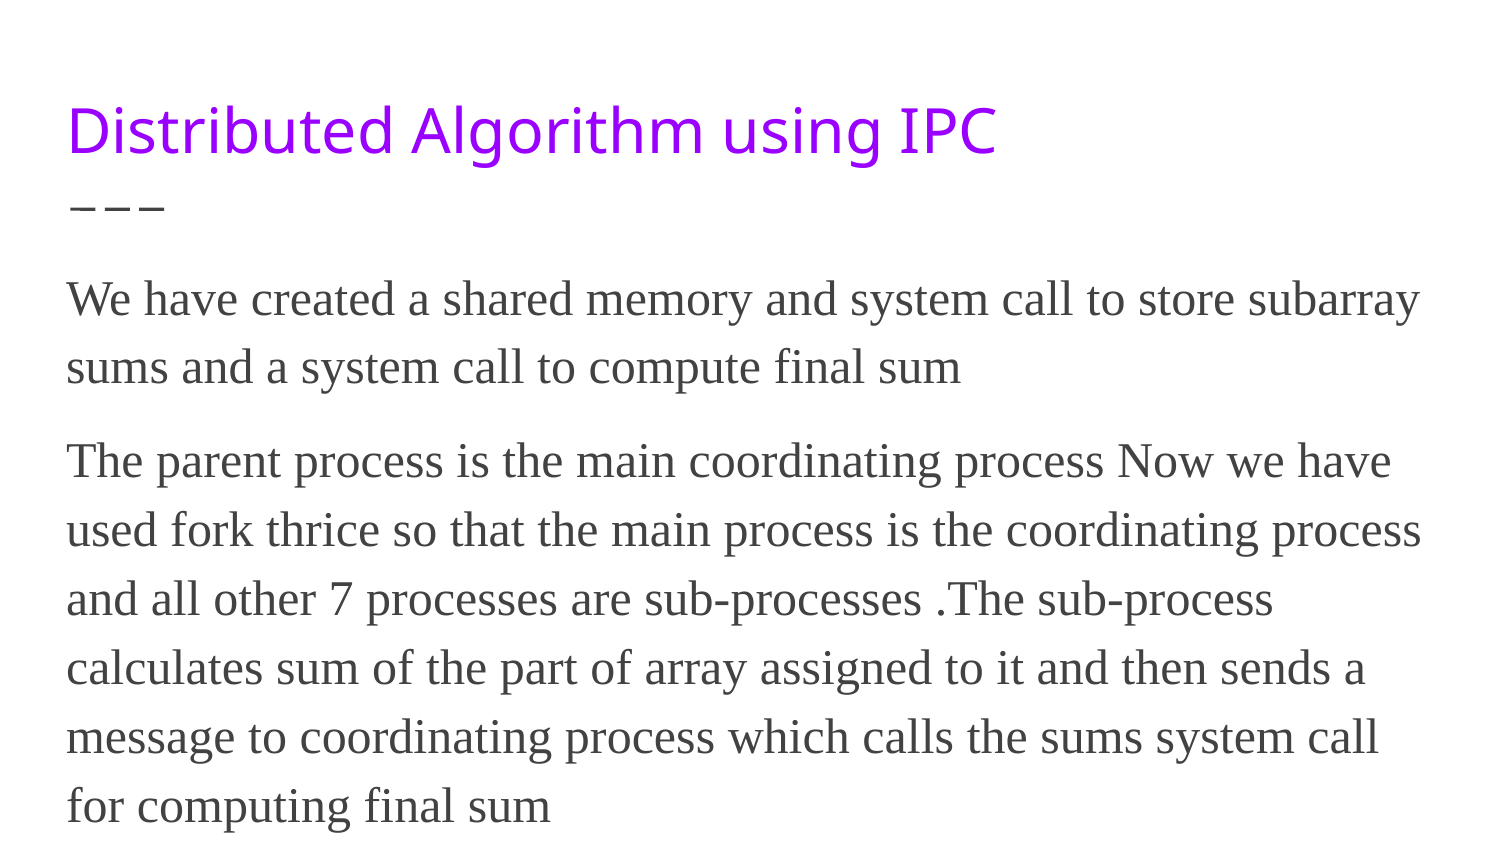

# Distributed Algorithm using IPC
We have created a shared memory and system call to store subarray sums and a system call to compute final sum
The parent process is the main coordinating process Now we have used fork thrice so that the main process is the coordinating process and all other 7 processes are sub-processes .The sub-process calculates sum of the part of array assigned to it and then sends a message to coordinating process which calls the sums system call for computing final sum